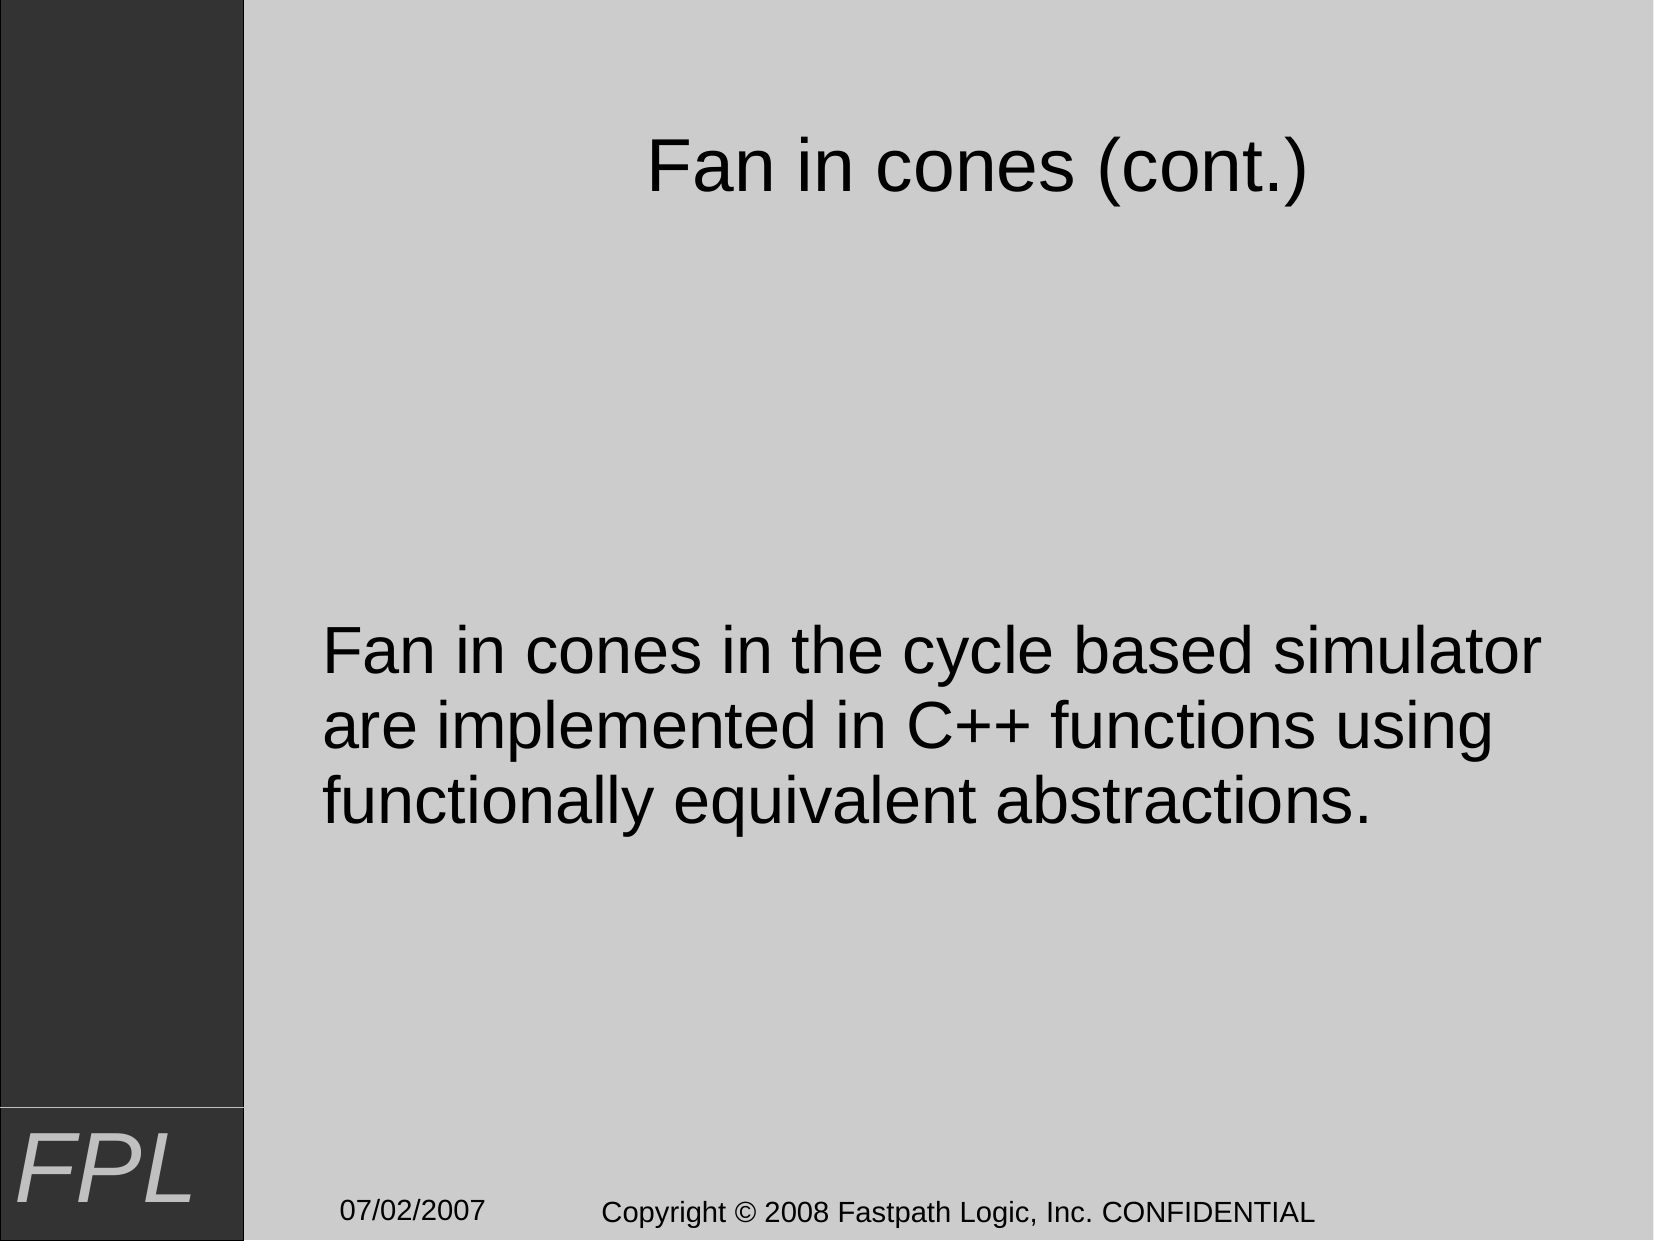

# Fan in cones (cont.)
Fan in cones in the cycle based simulator are implemented in C++ functions using functionally equivalent abstractions.
07/02/2007
© 2007 FASTPATH LOGIC INC.